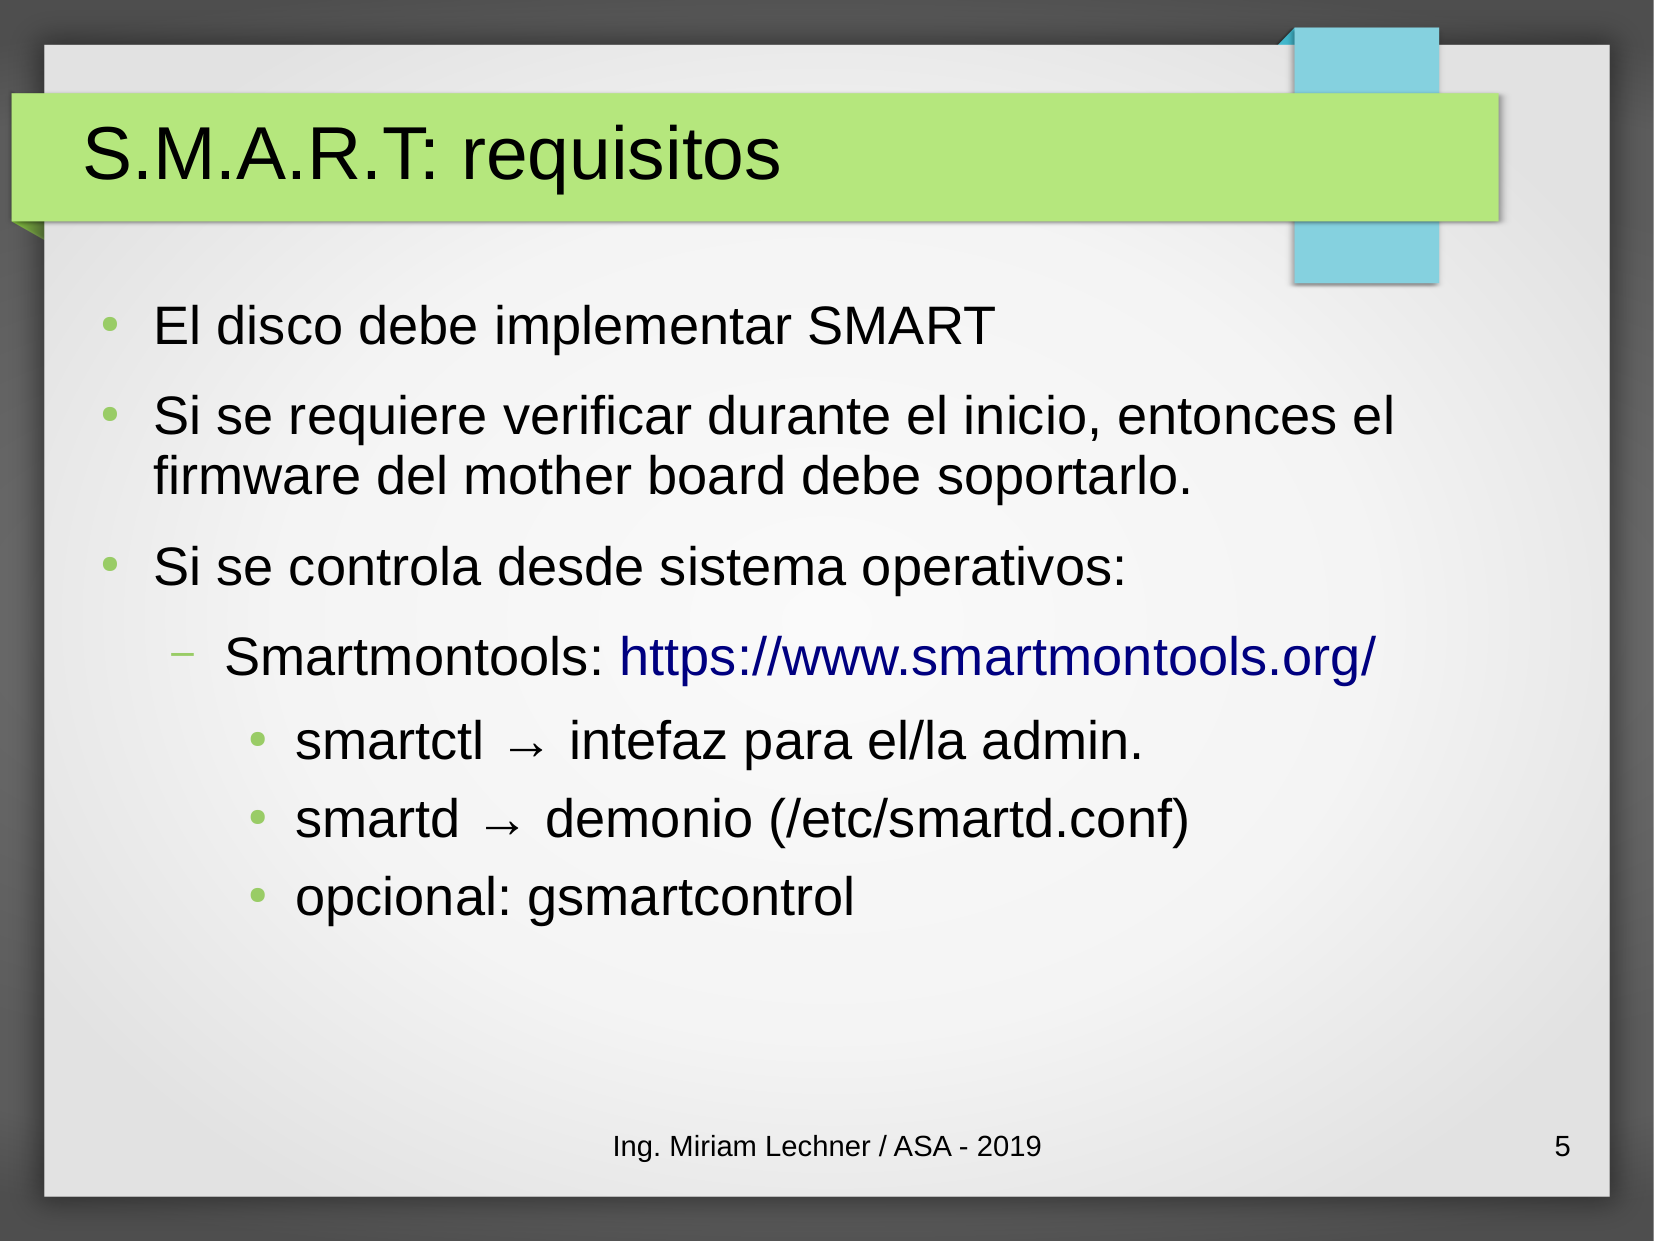

# S.M.A.R.T: requisitos
El disco debe implementar SMART
Si se requiere verificar durante el inicio, entonces el firmware del mother board debe soportarlo.
Si se controla desde sistema operativos:
Smartmontools: https://www.smartmontools.org/
smartctl → intefaz para el/la admin.
smartd → demonio (/etc/smartd.conf)
opcional: gsmartcontrol
Ing. Miriam Lechner / ASA - 2019
5